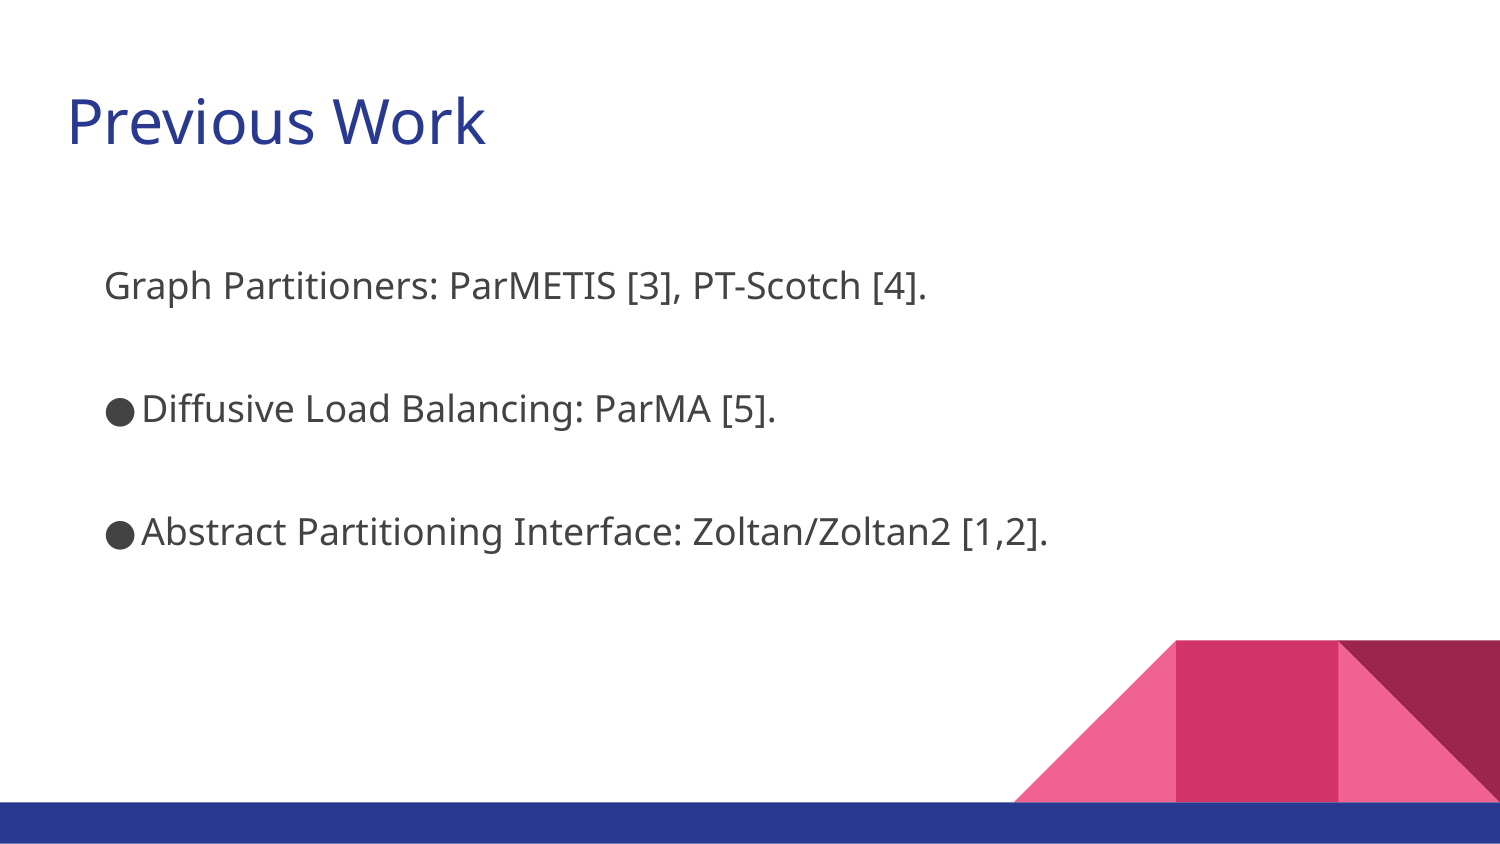

# Previous Work
Graph Partitioners: ParMETIS [3], PT-Scotch [4].
Diffusive Load Balancing: ParMA [5].
Abstract Partitioning Interface: Zoltan/Zoltan2 [1,2].